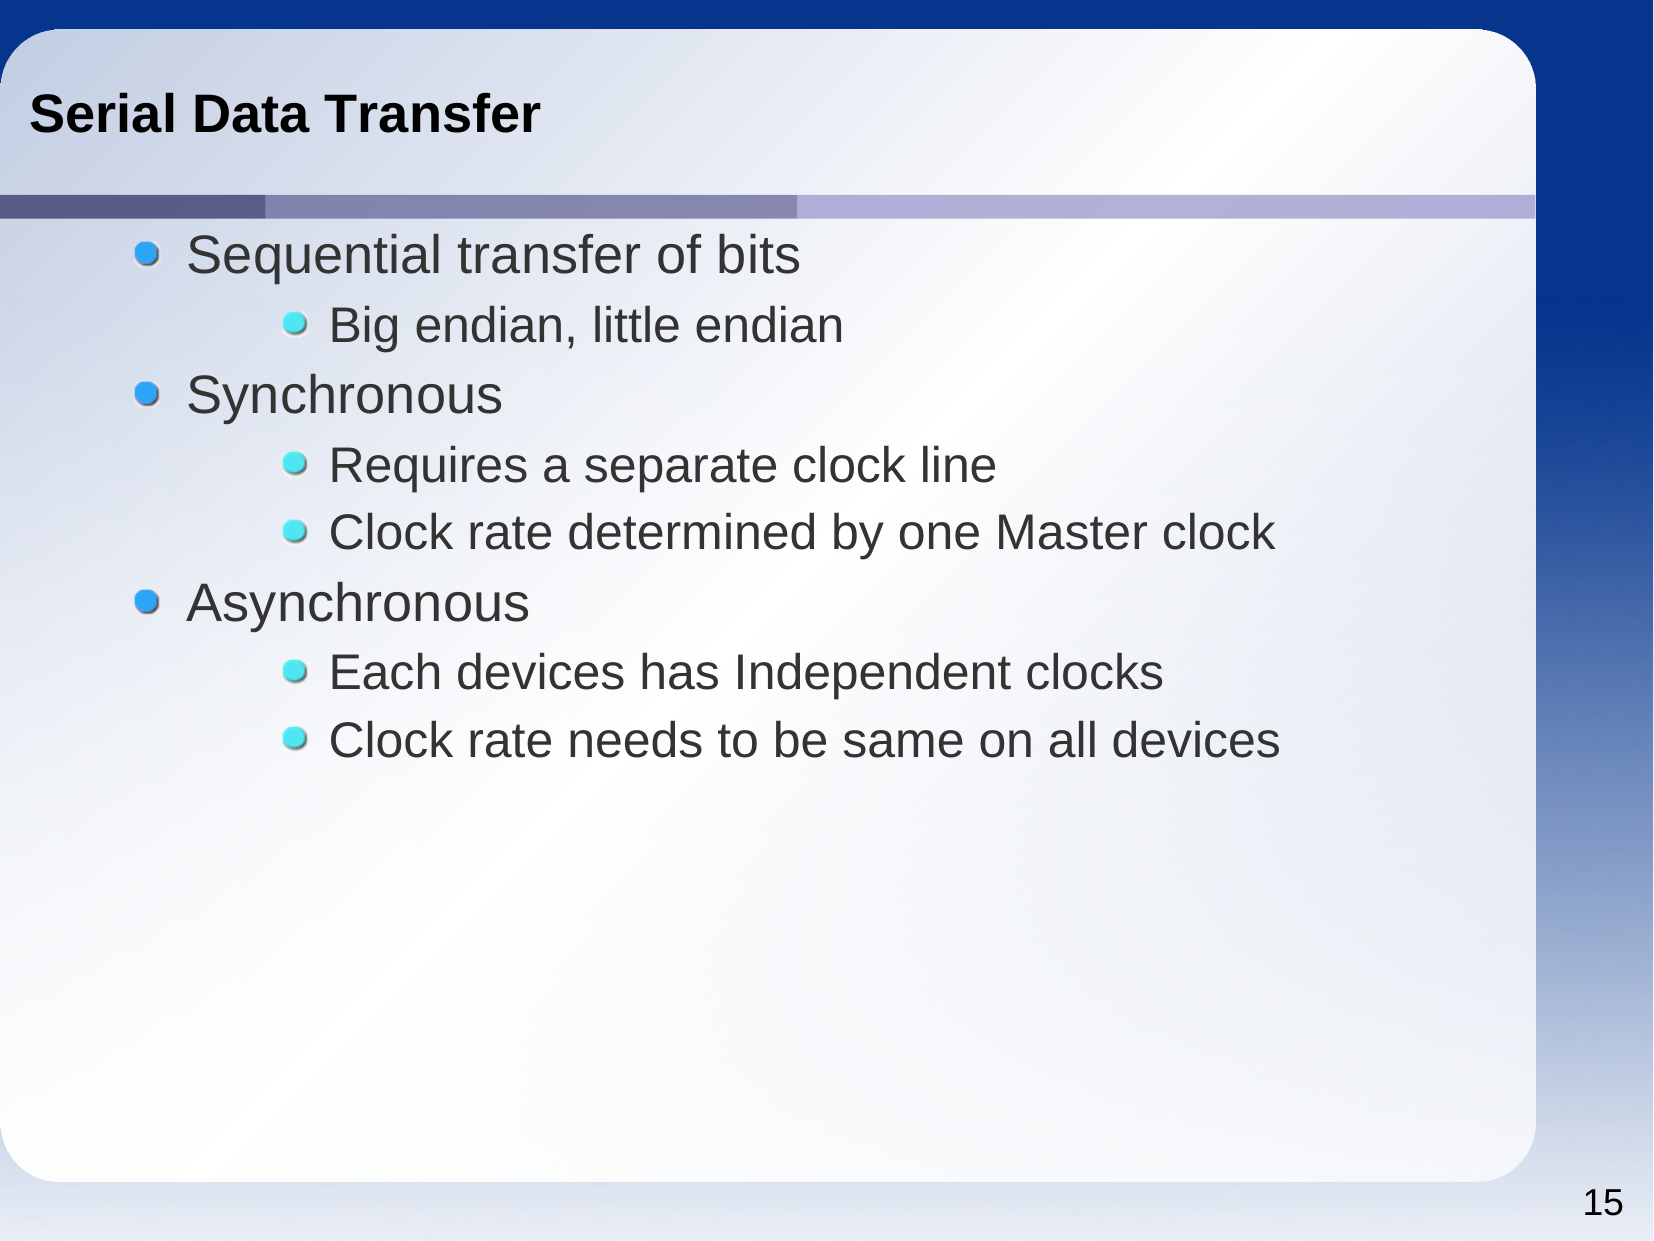

# Serial Data Transfer
Sequential transfer of bits
Big endian, little endian
Synchronous
Requires a separate clock line
Clock rate determined by one Master clock
Asynchronous
Each devices has Independent clocks
Clock rate needs to be same on all devices
15